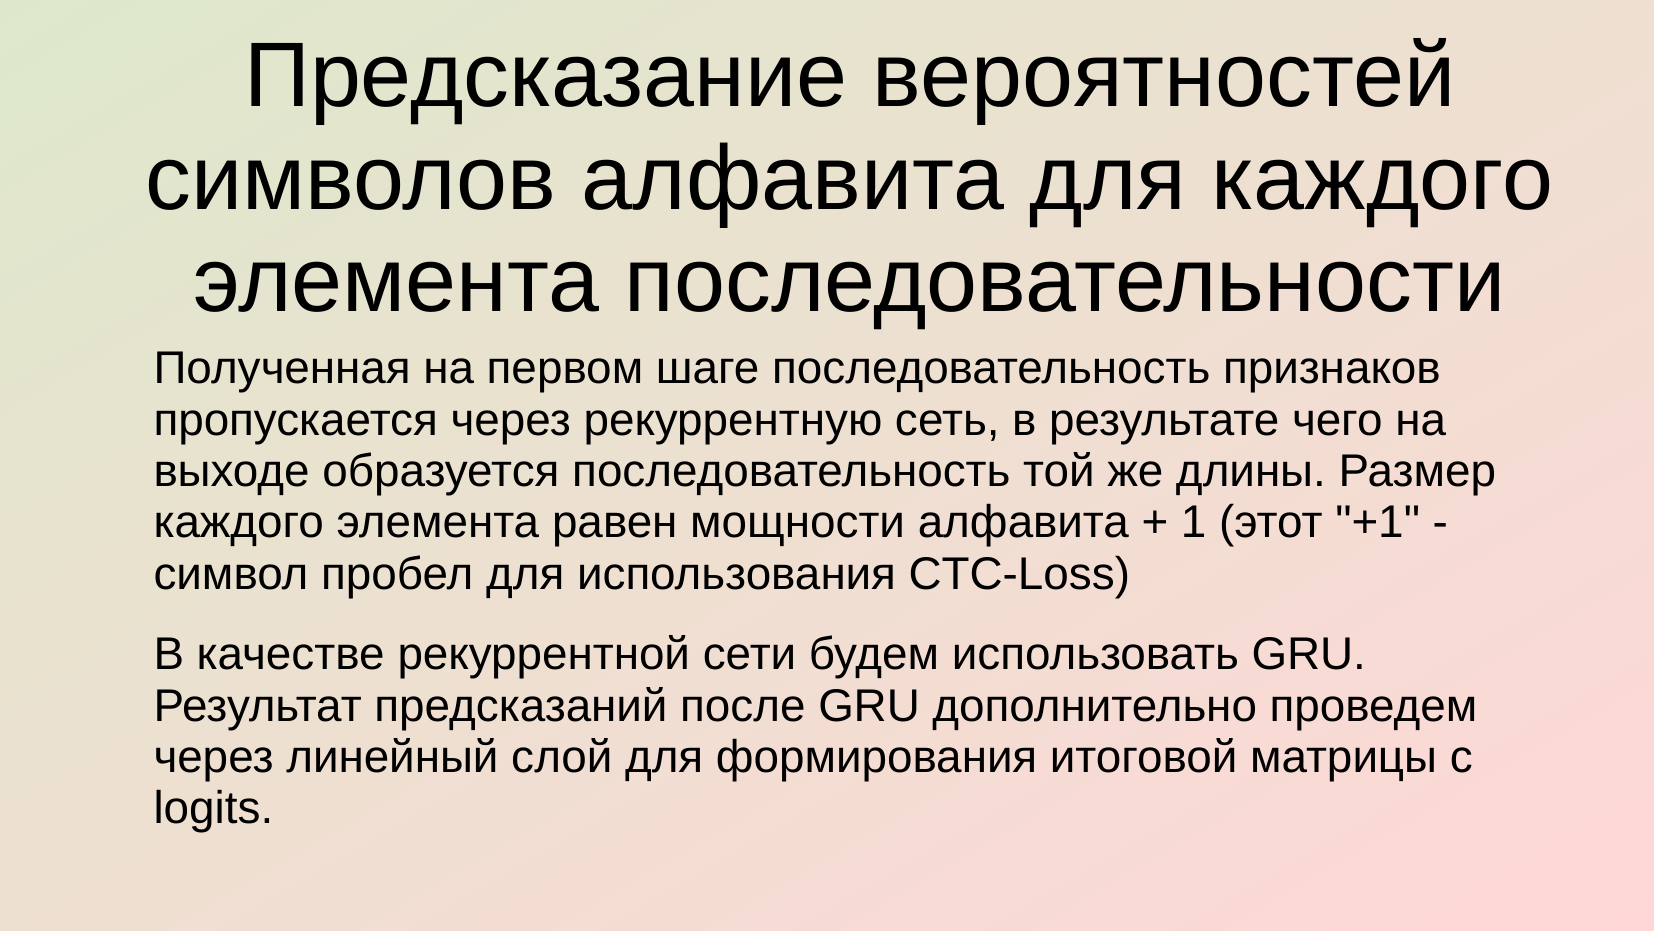

# Предсказание вероятностей символов алфавита для каждого элемента последовательности
Полученная на первом шаге последовательность признаков пропускается через рекуррентную сеть, в результате чего на выходе образуется последовательность той же длины. Размер каждого элемента равен мощности алфавита + 1 (этот "+1" - символ пробел для использования CTC-Loss)
В качестве рекуррентной сети будем использовать GRU. Результат предсказаний после GRU дополнительно проведем через линейный слой для формирования итоговой матрицы с logits.